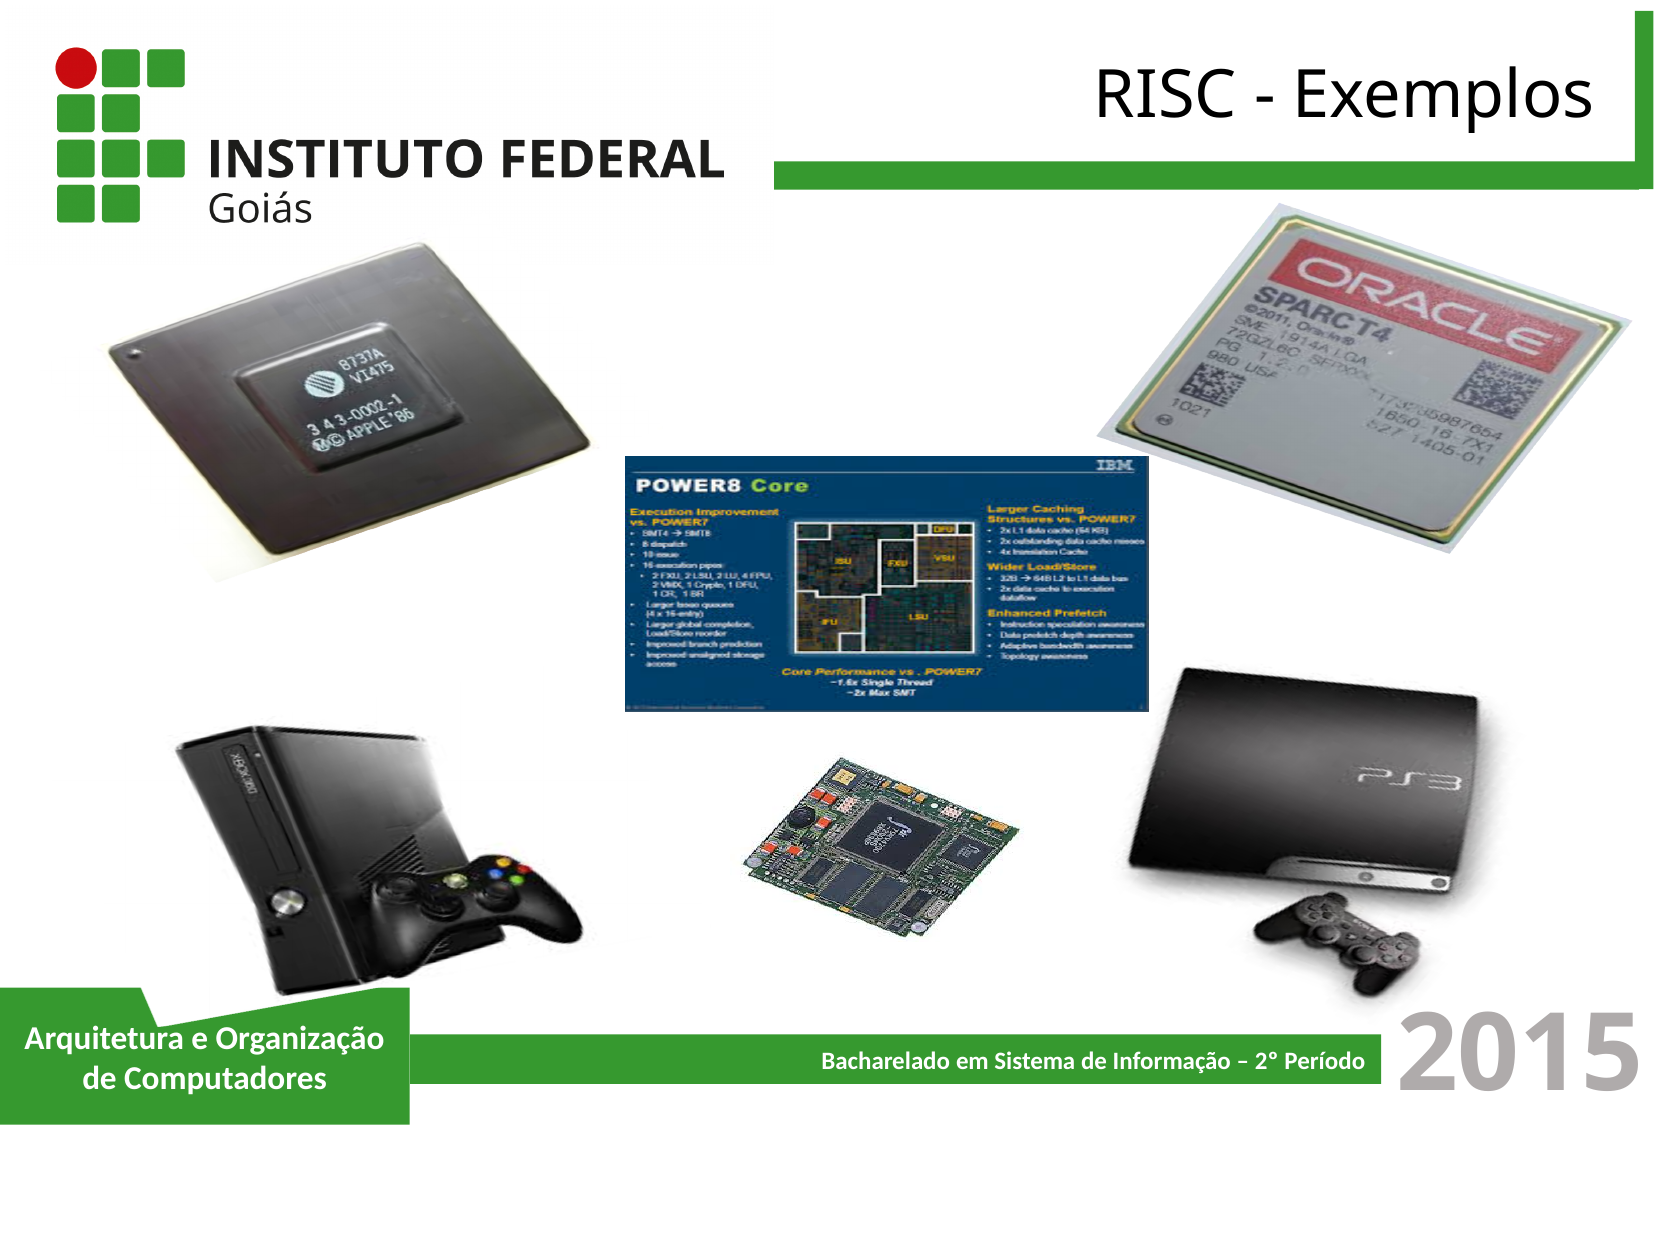

RISC - Exemplos
2015
Arquitetura e Organização de Computadores
Bacharelado em Sistema de Informação – 2º Período